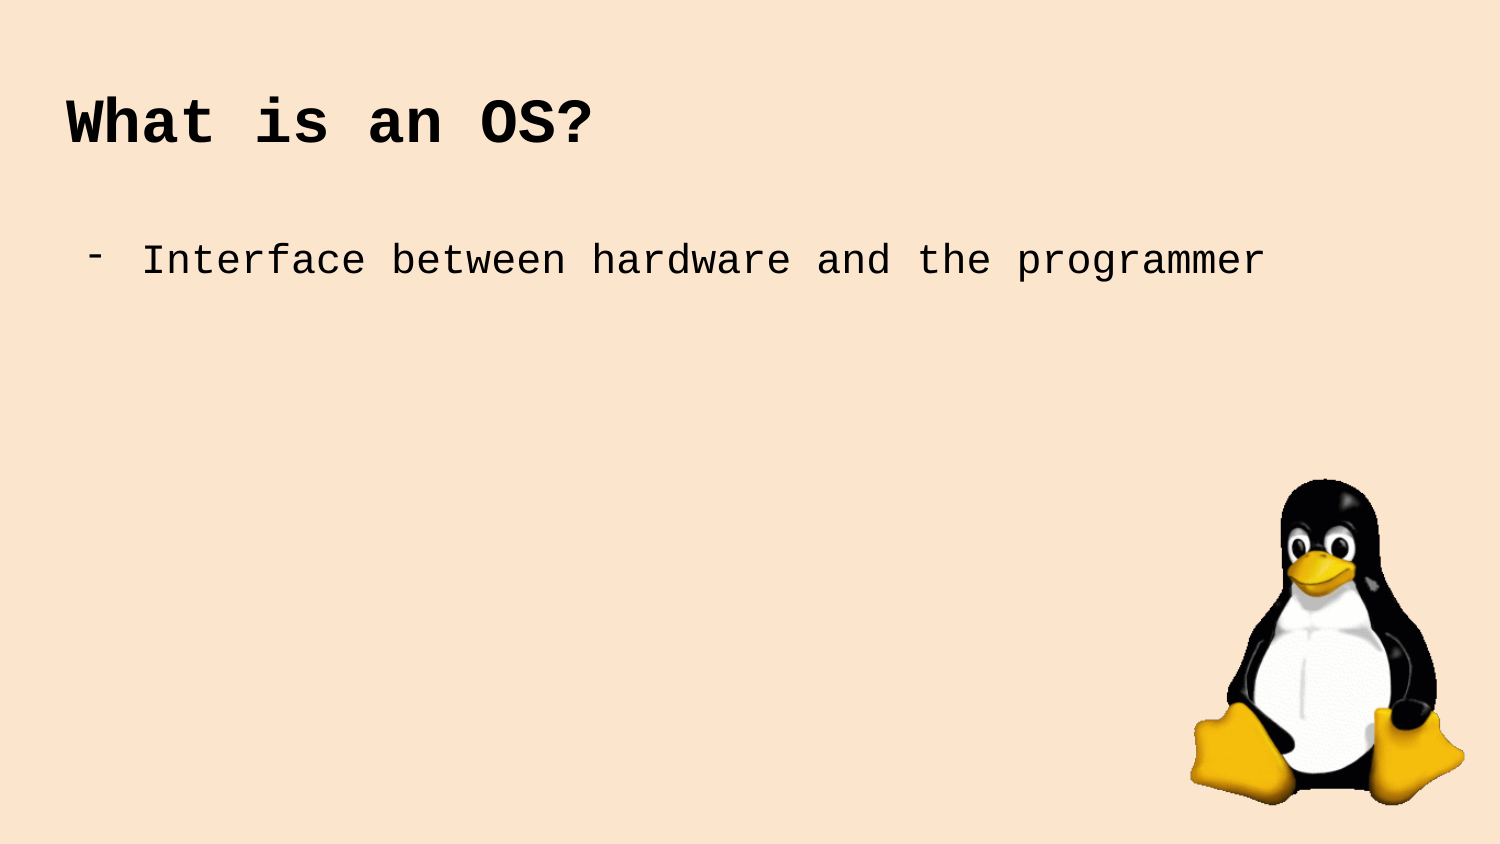

# What is an OS?
Interface between hardware and the programmer